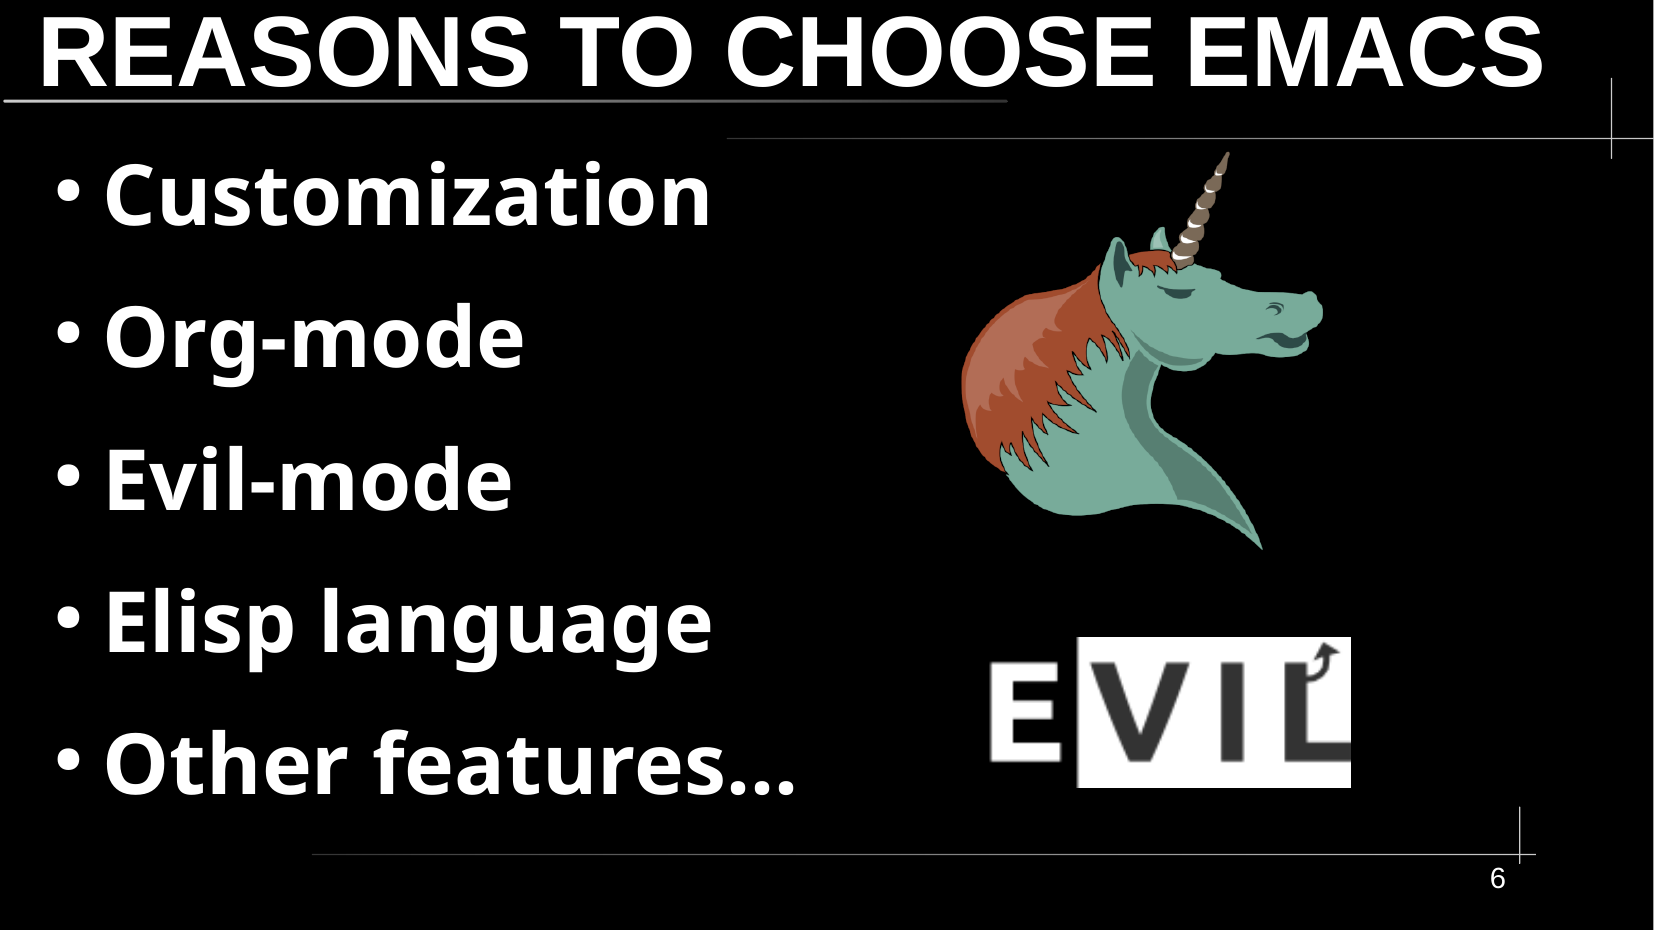

# REASONS TO CHOOSE EMACS
Customization
Org-mode
Evil-mode
Elisp language
Other features...
6